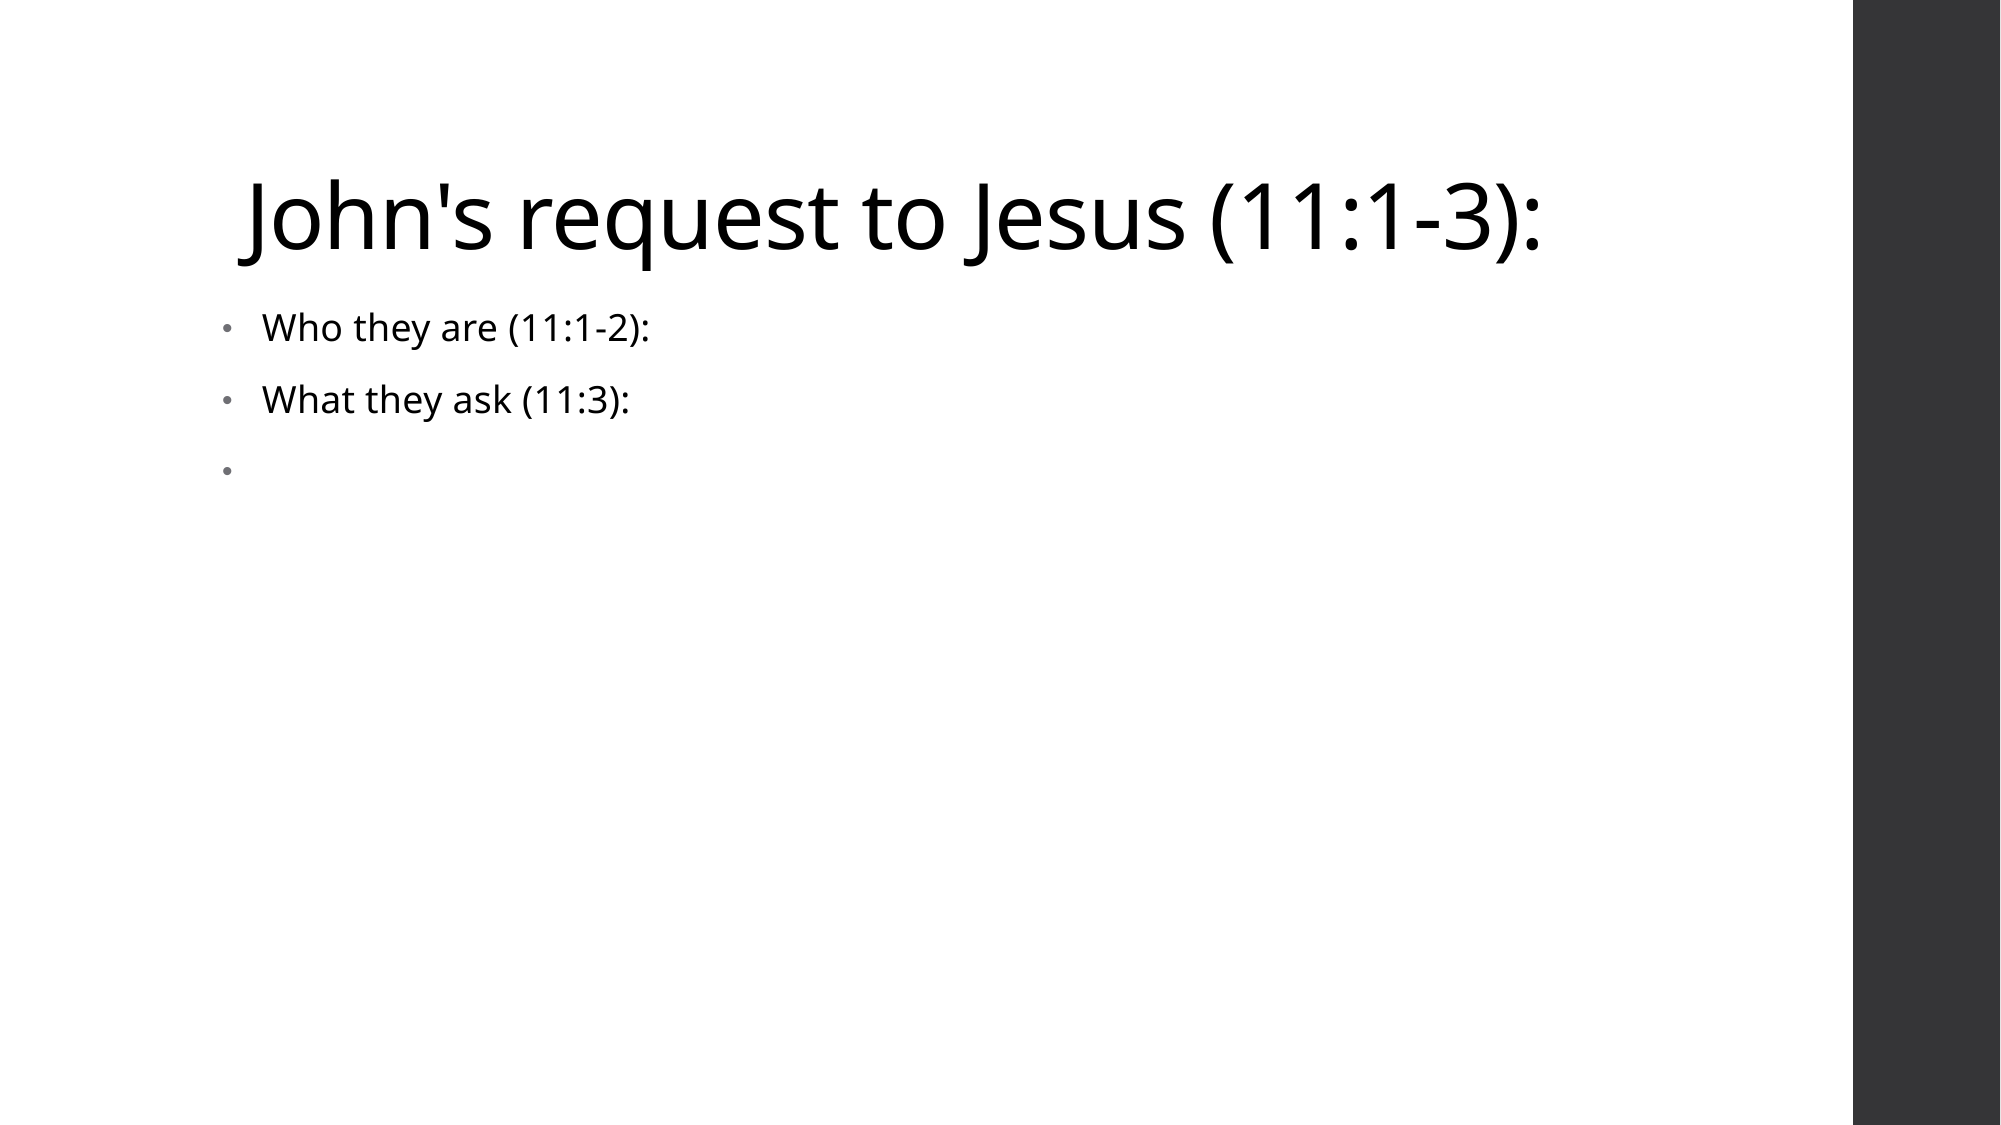

# John's request to Jesus (11:1-3):
 Who they are (11:1-2):
 What they ask (11:3):